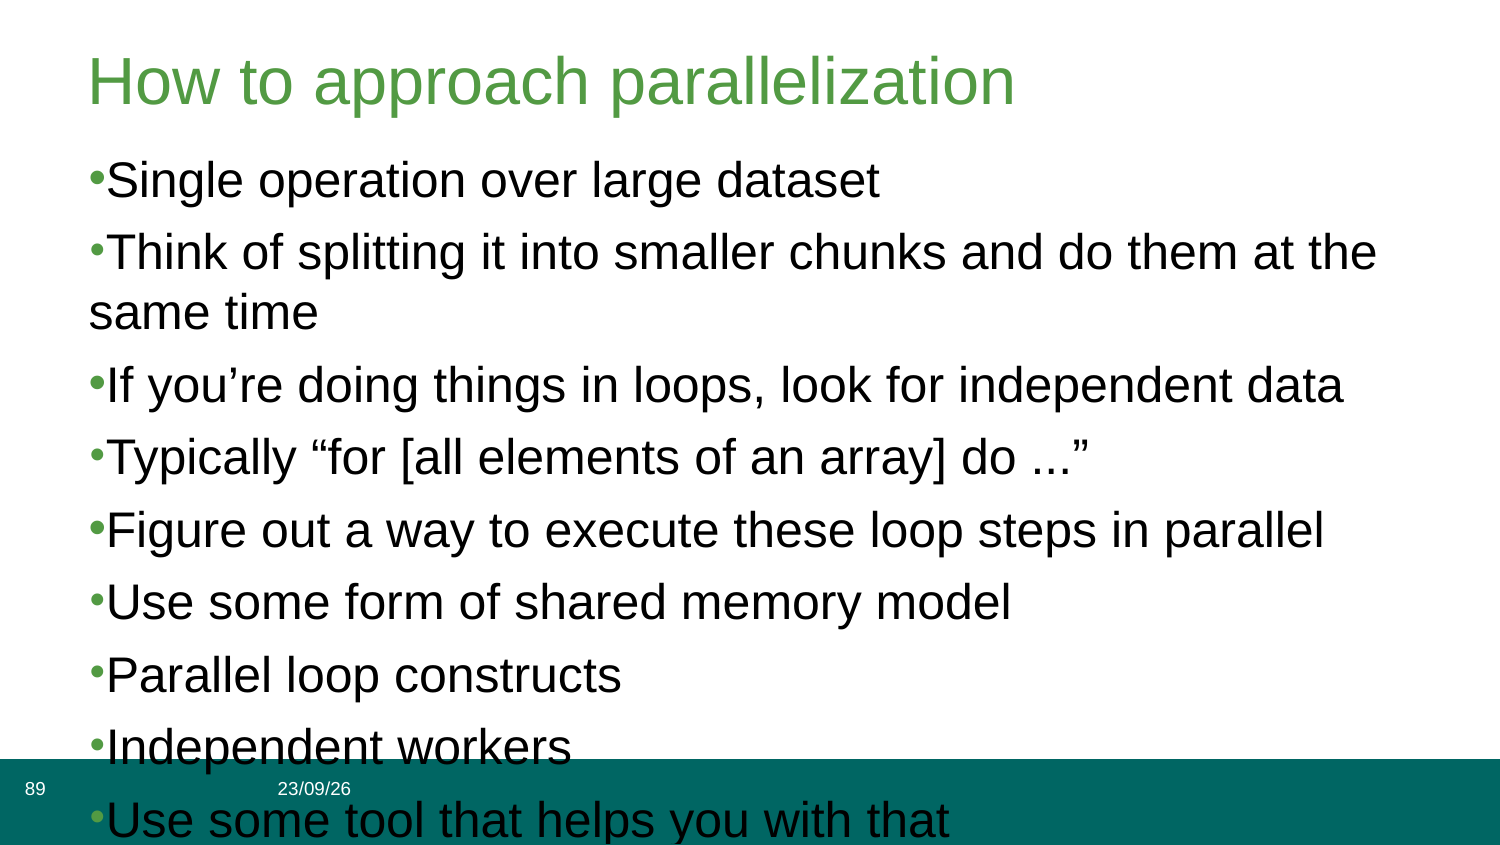

# How to approach parallelization
Single operation over large dataset
Think of splitting it into smaller chunks and do them at the same time
If you’re doing things in loops, look for independent data
Typically “for [all elements of an array] do ...”
Figure out a way to execute these loop steps in parallel
Use some form of shared memory model
Parallel loop constructs
Independent workers
Use some tool that helps you with that